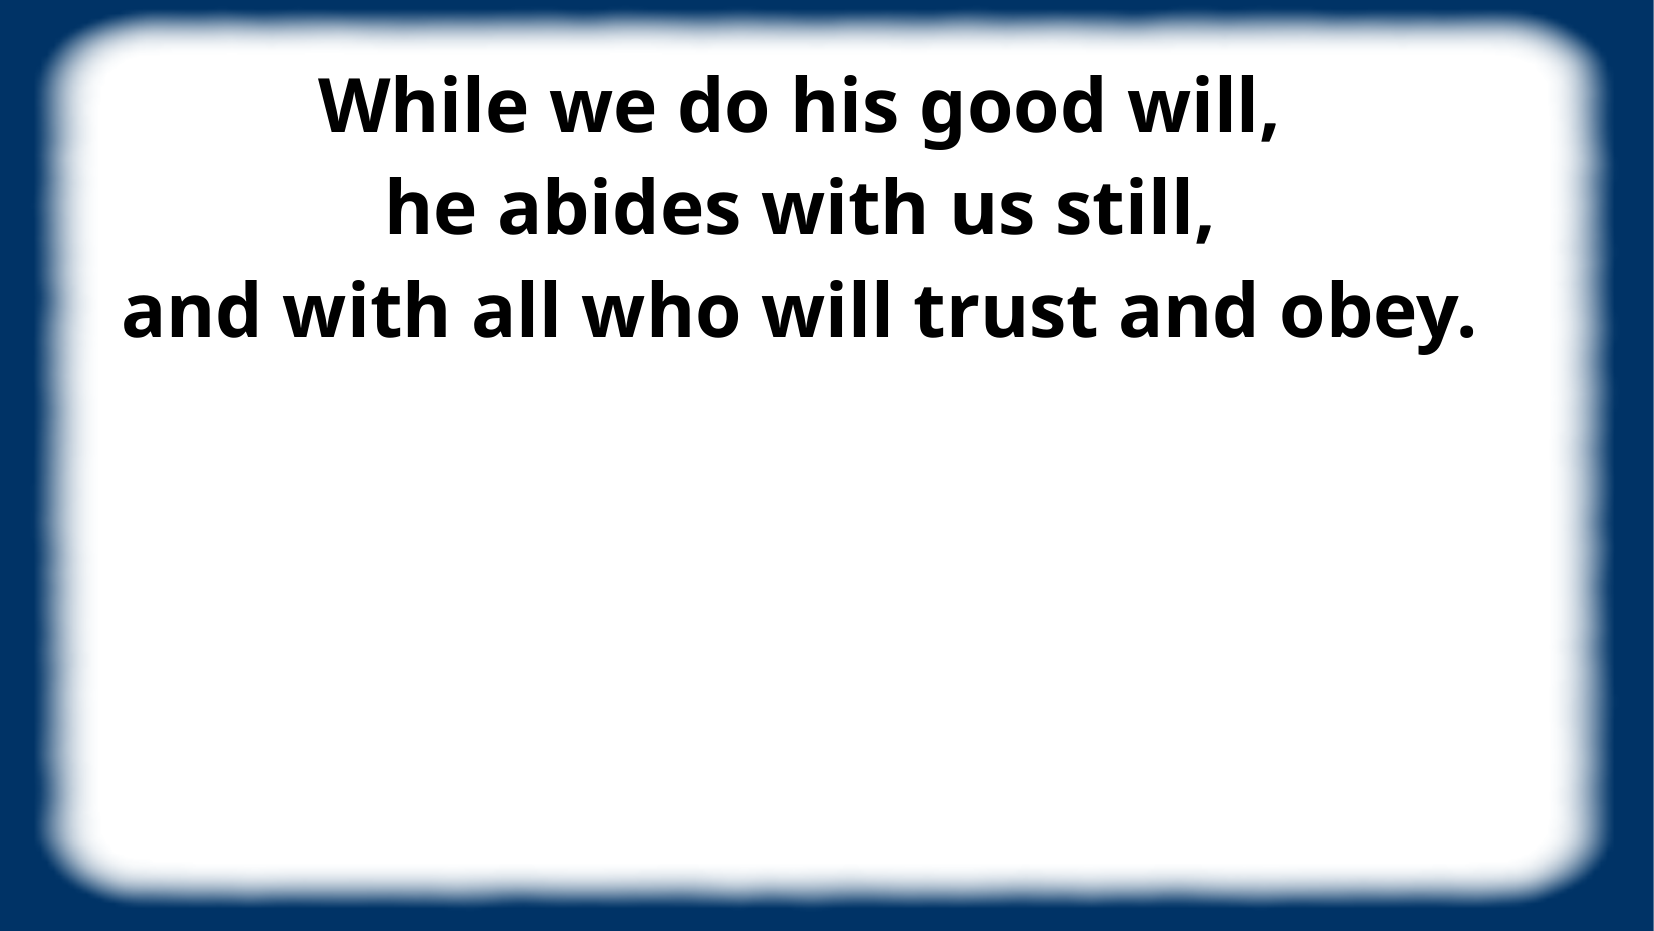

While we do his good will,
he abides with us still,
and with all who will trust and obey.